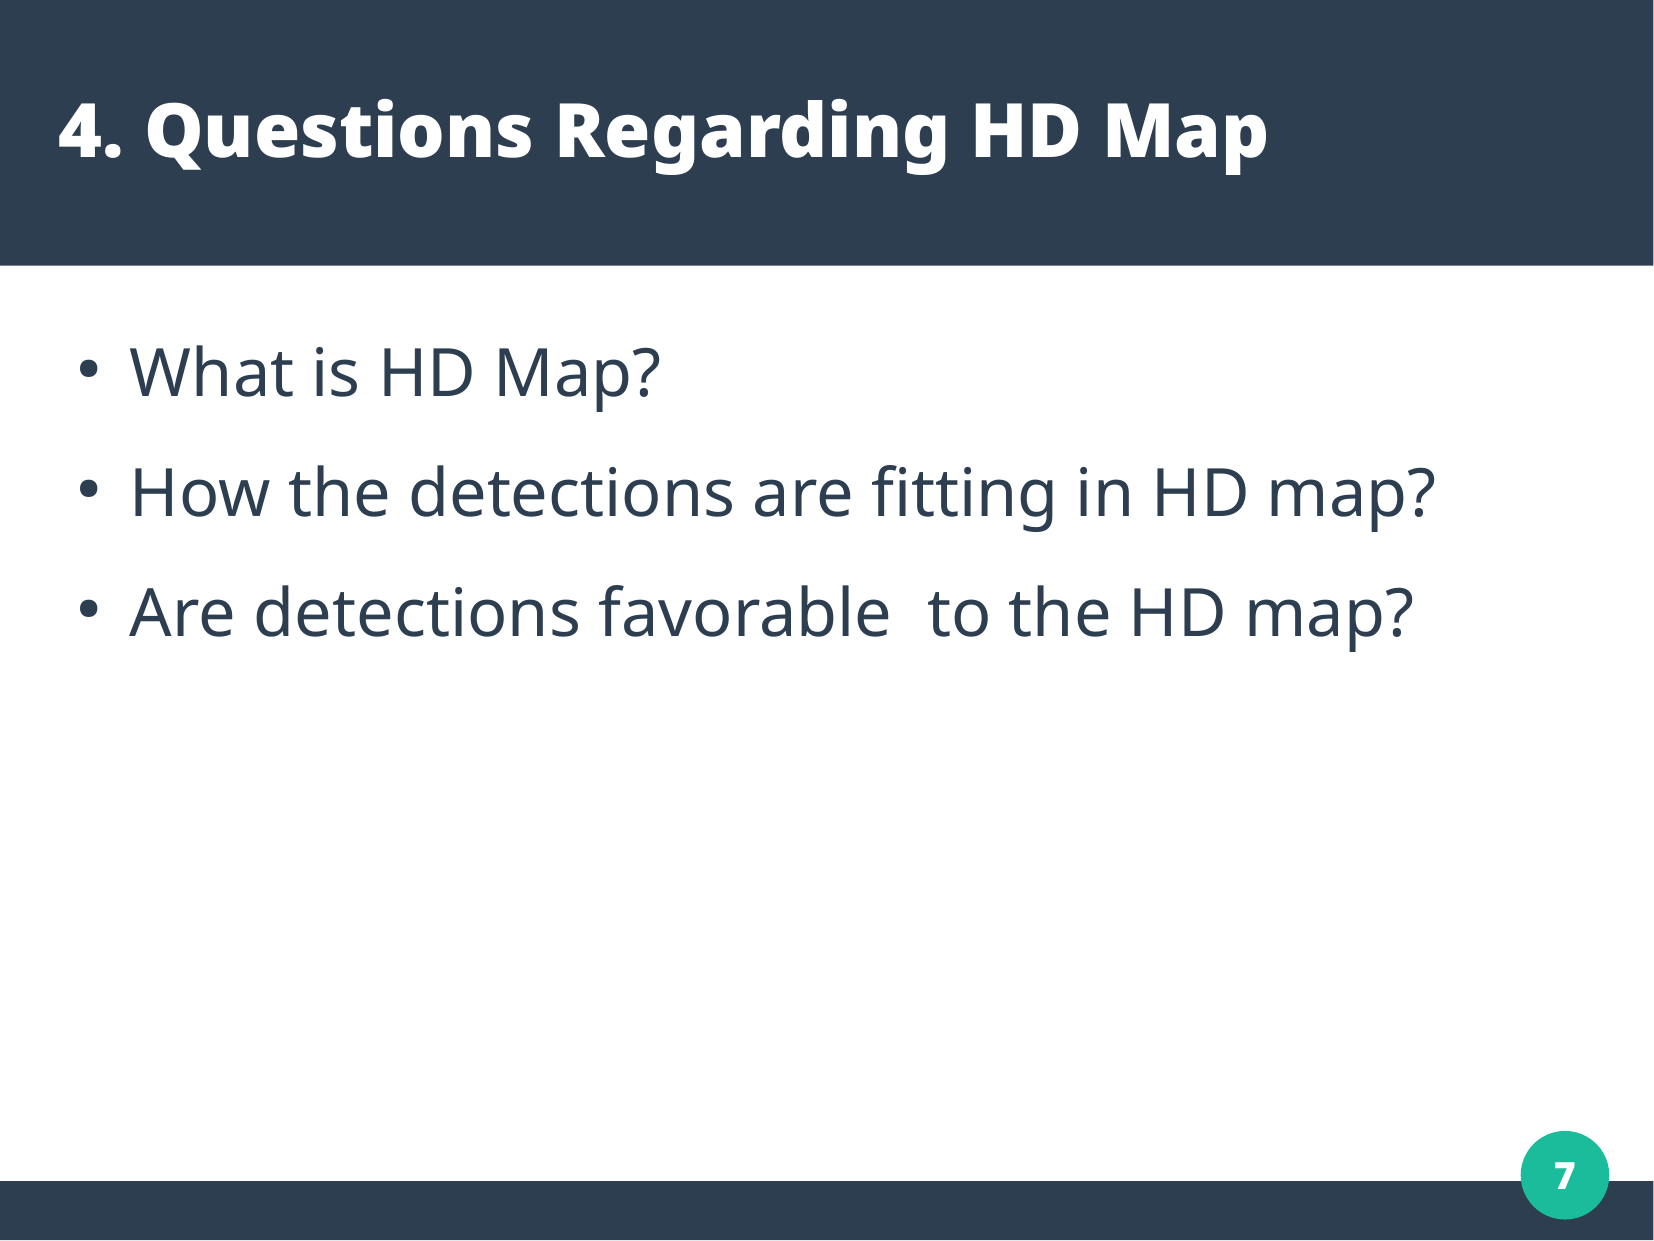

# 4. Questions Regarding HD Map
What is HD Map?
How the detections are fitting in HD map?
Are detections favorable to the HD map?
7